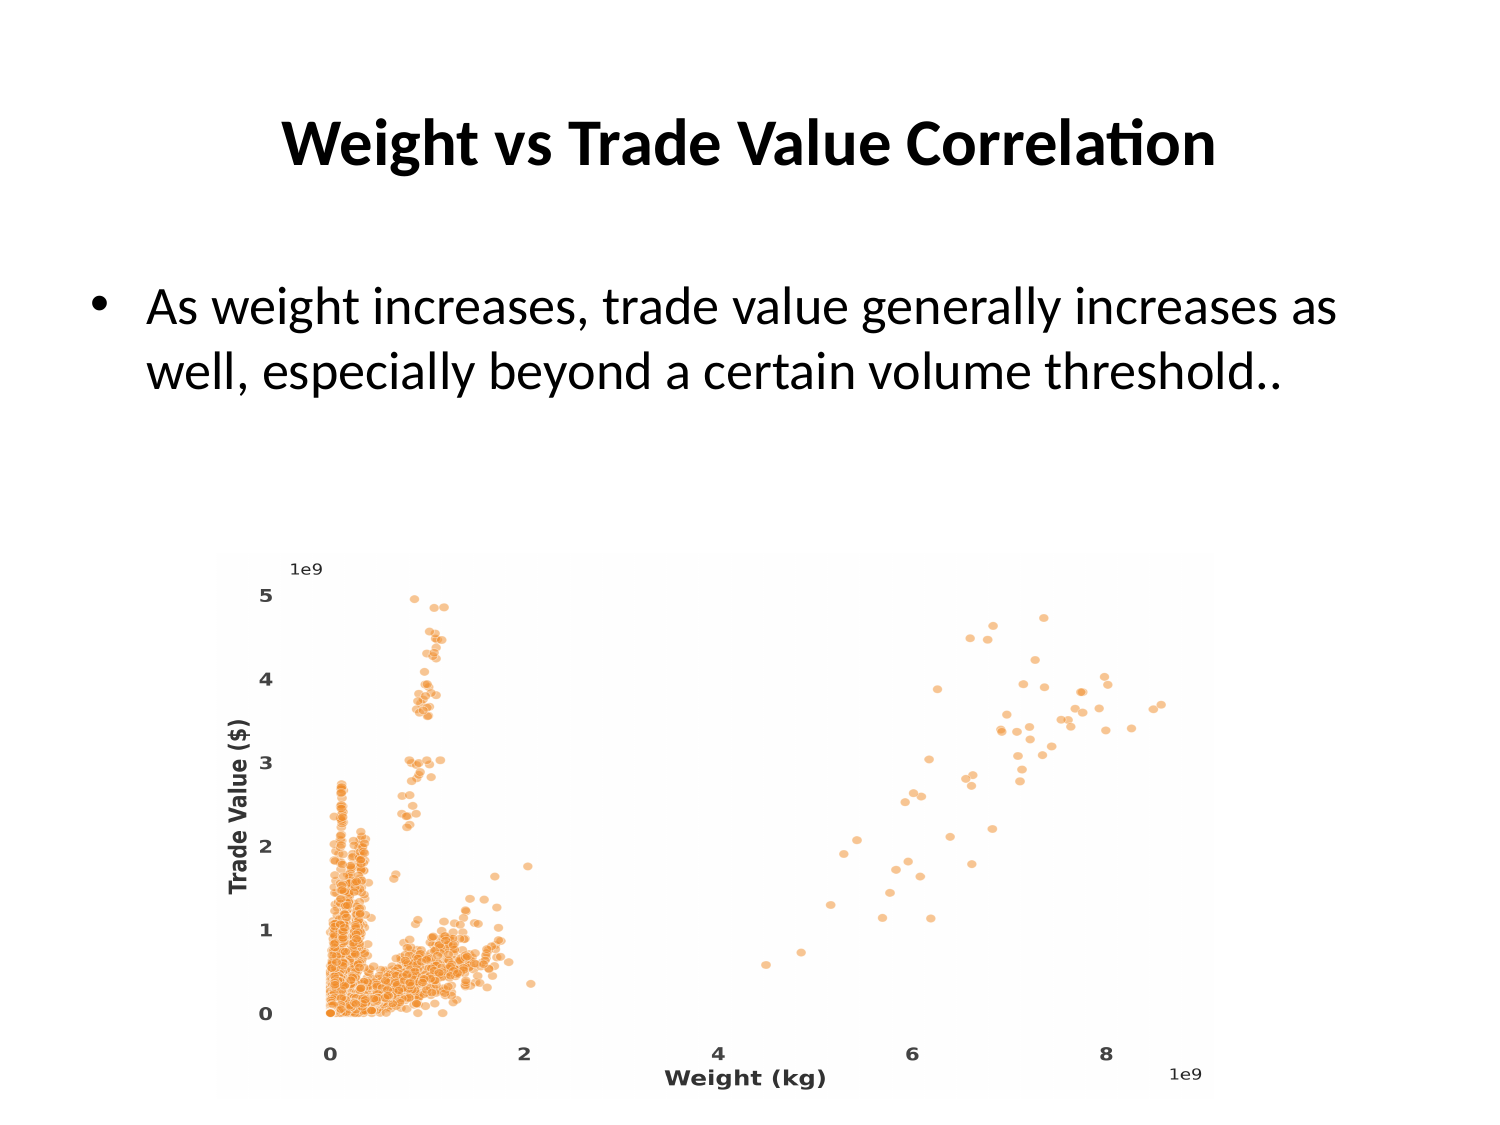

# Weight vs Trade Value Correlation
As weight increases, trade value generally increases as well, especially beyond a certain volume threshold..